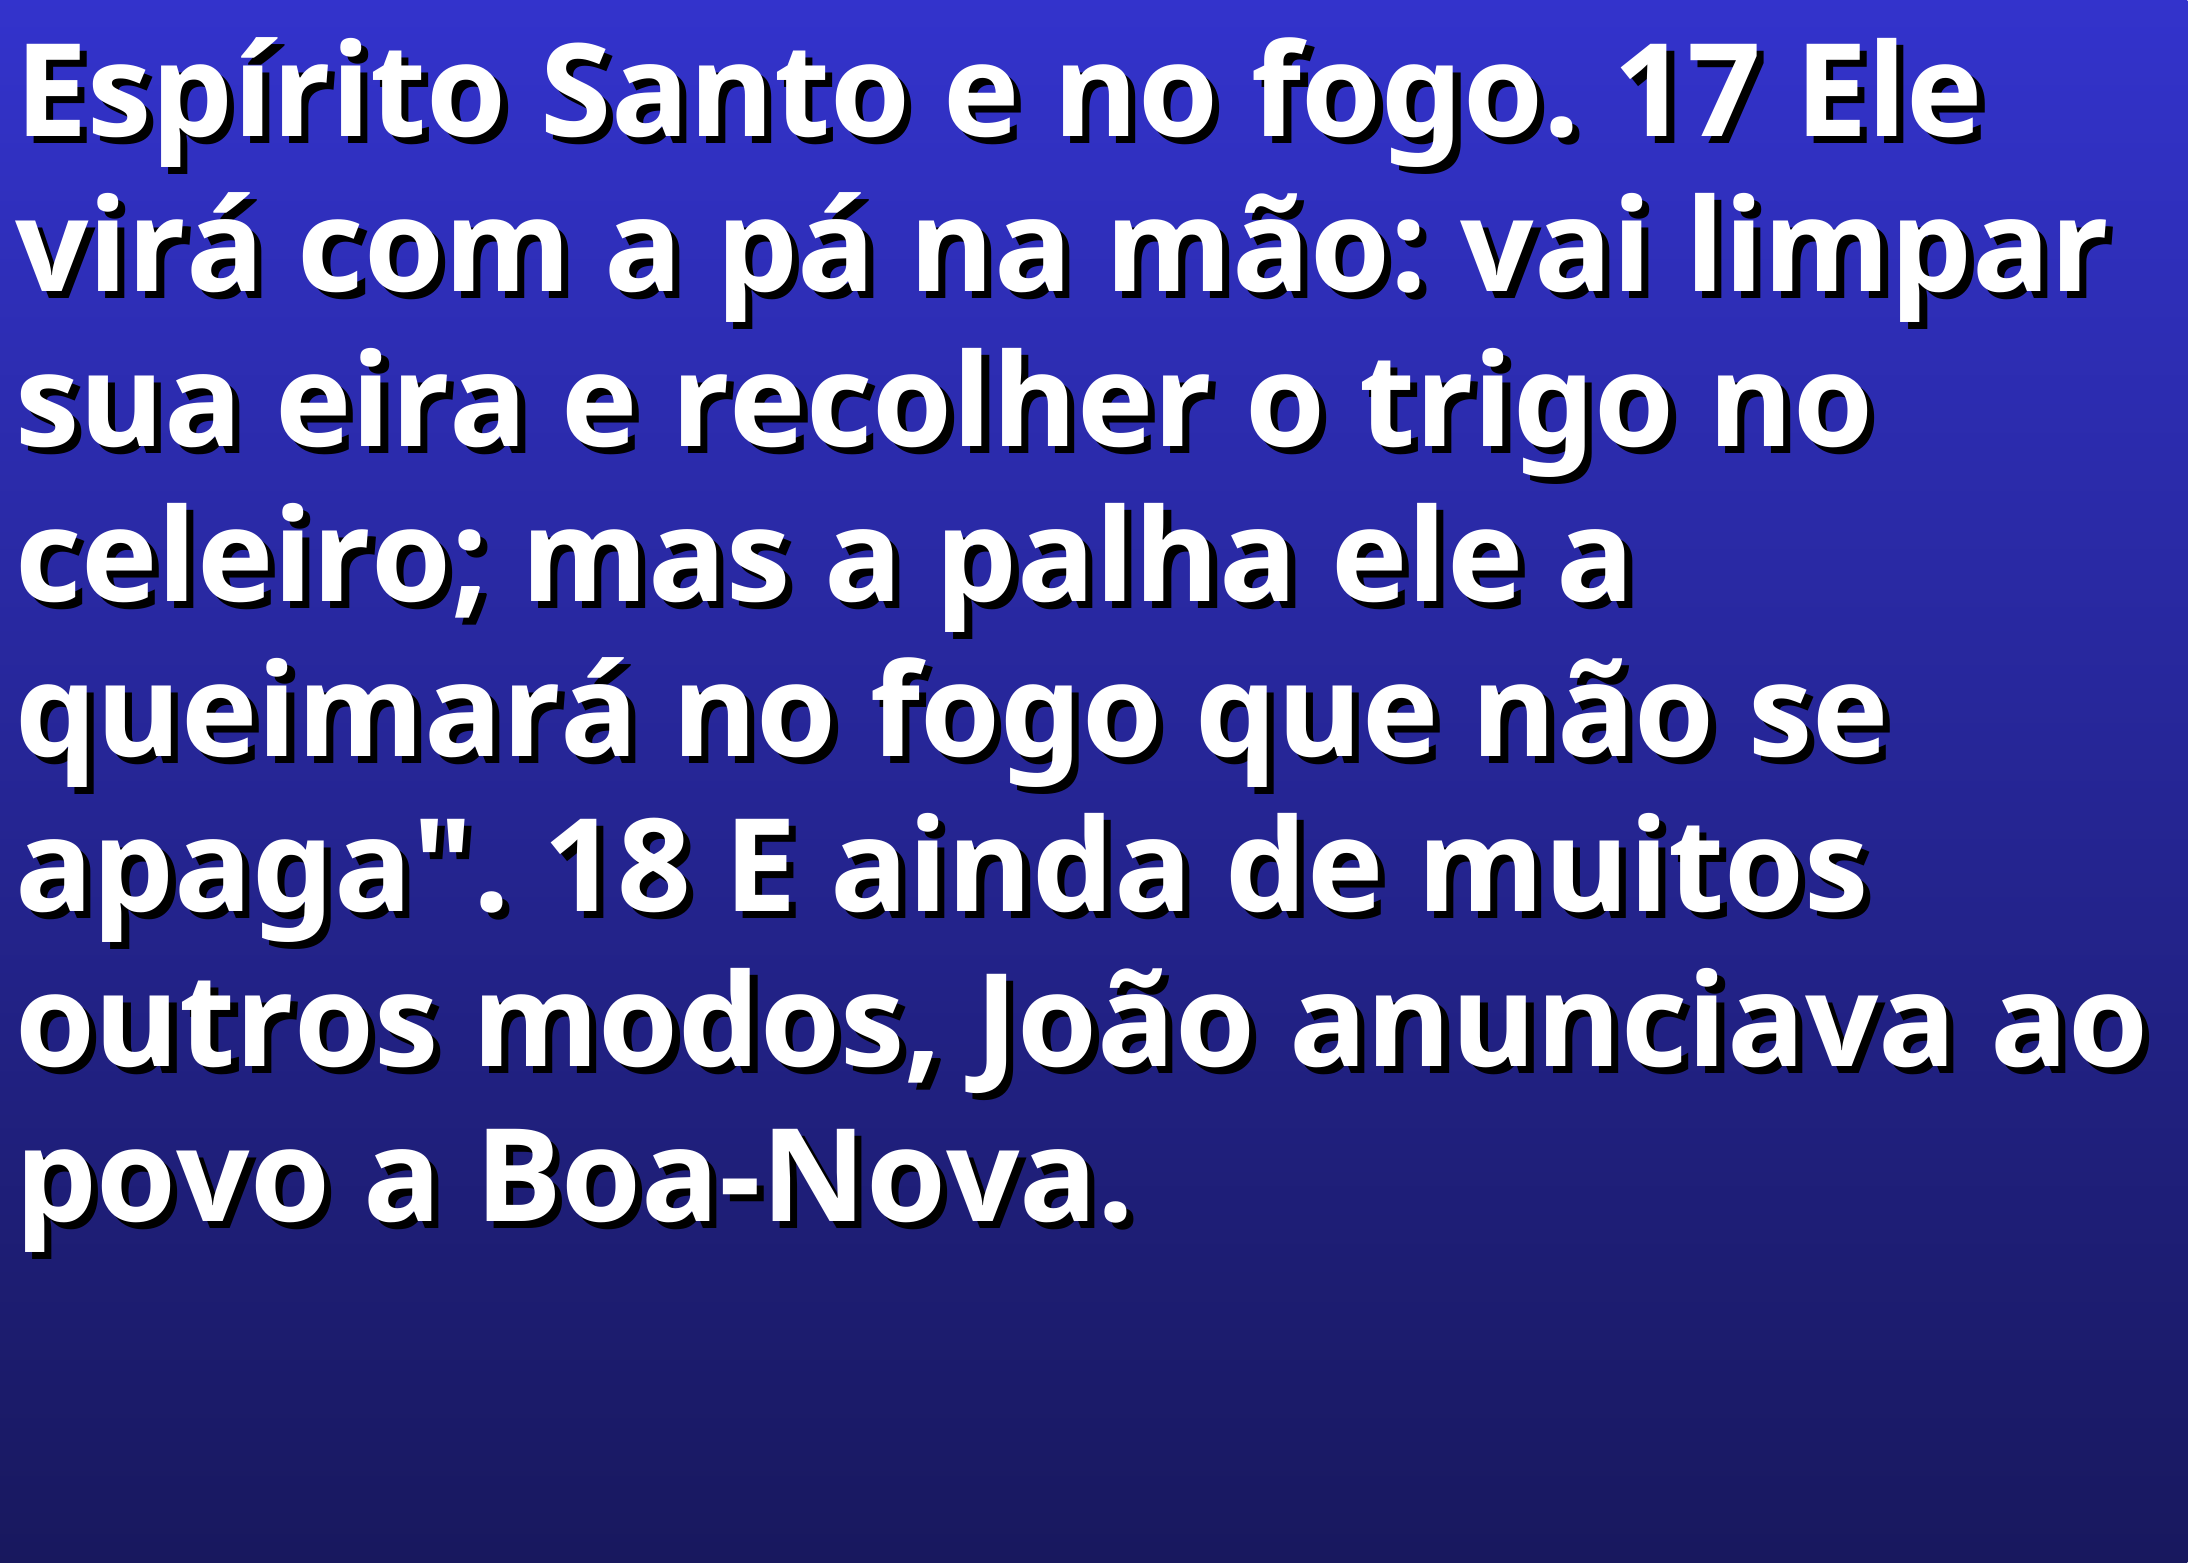

Espírito Santo e no fogo. 17 Ele virá com a pá na mão: vai limpar sua eira e recolher o trigo no celeiro; mas a palha ele a queimará no fogo que não se apaga". 18 E ainda de muitos outros modos, João anunciava ao povo a Boa-Nova.